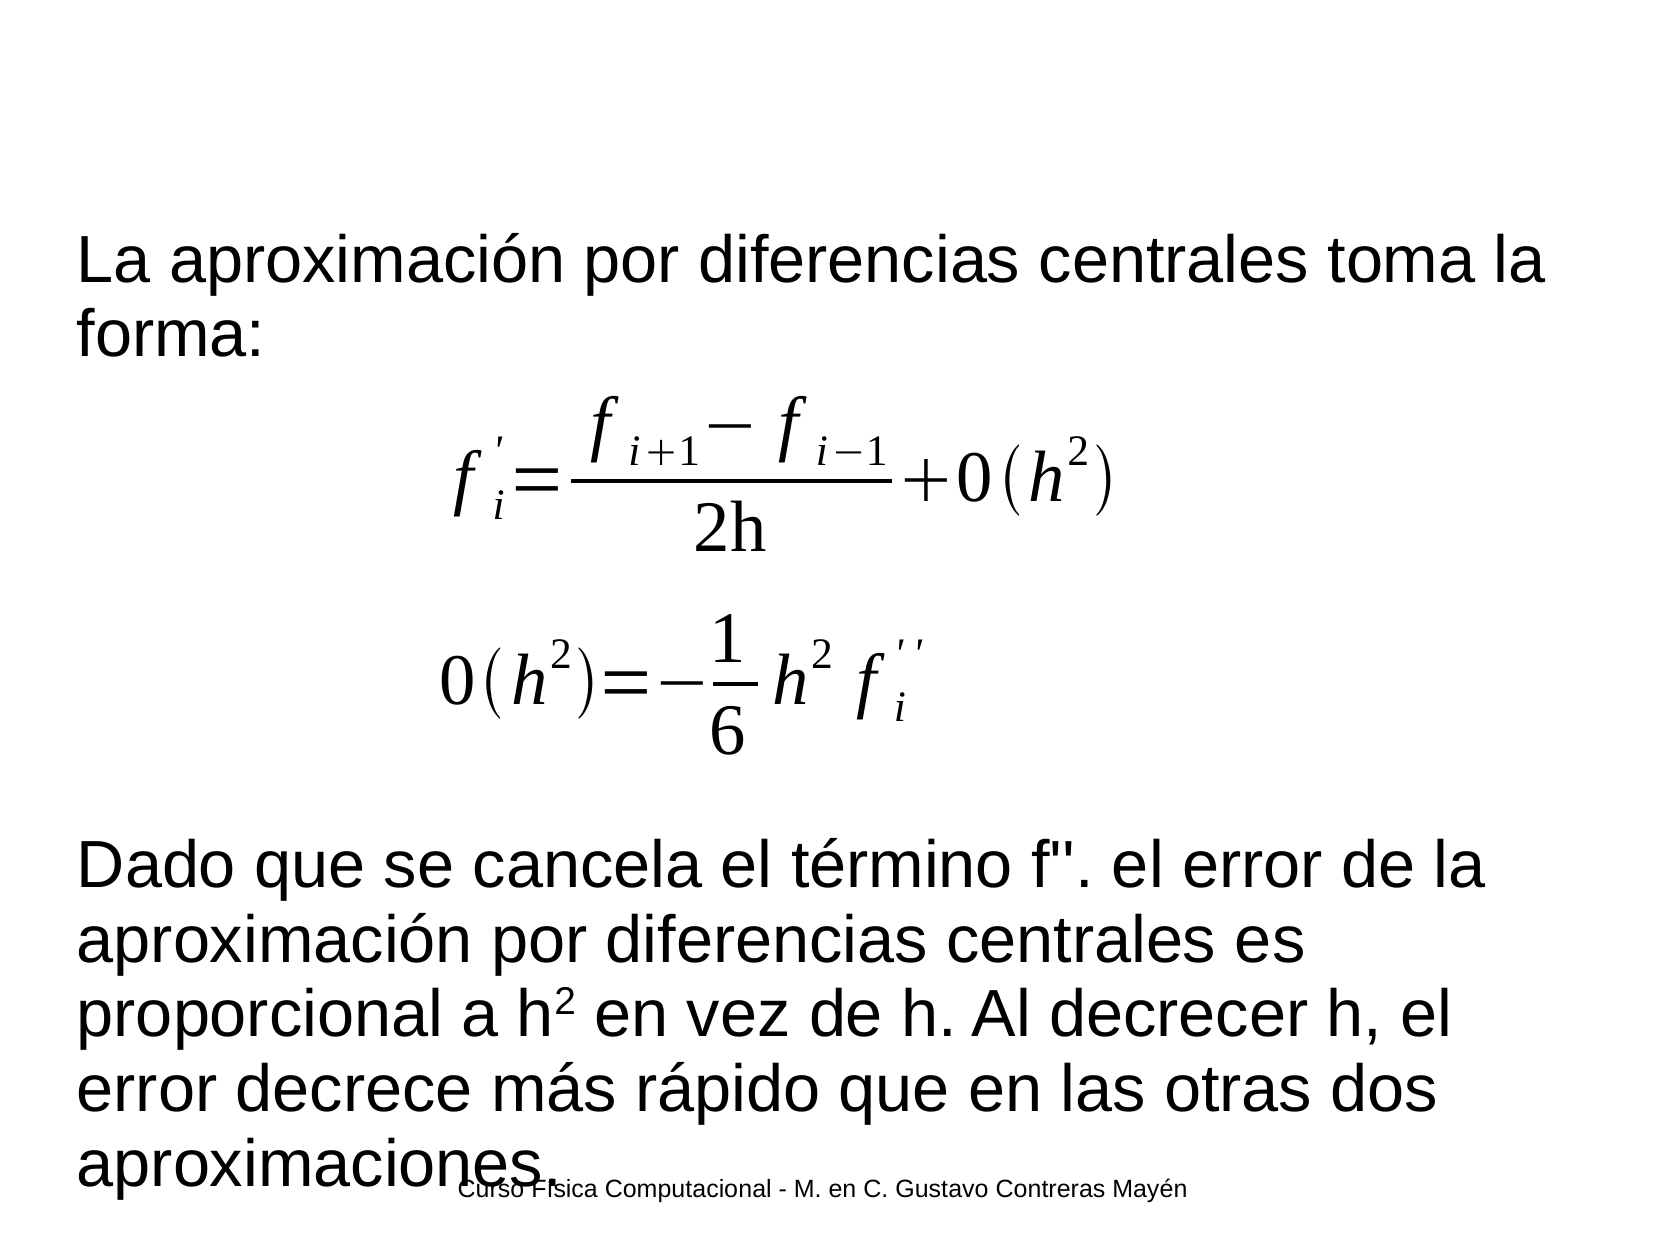

#
La aproximación por diferencias centrales toma la forma:
Dado que se cancela el término f''. el error de la aproximación por diferencias centrales es proporcional a h2 en vez de h. Al decrecer h, el error decrece más rápido que en las otras dos aproximaciones.